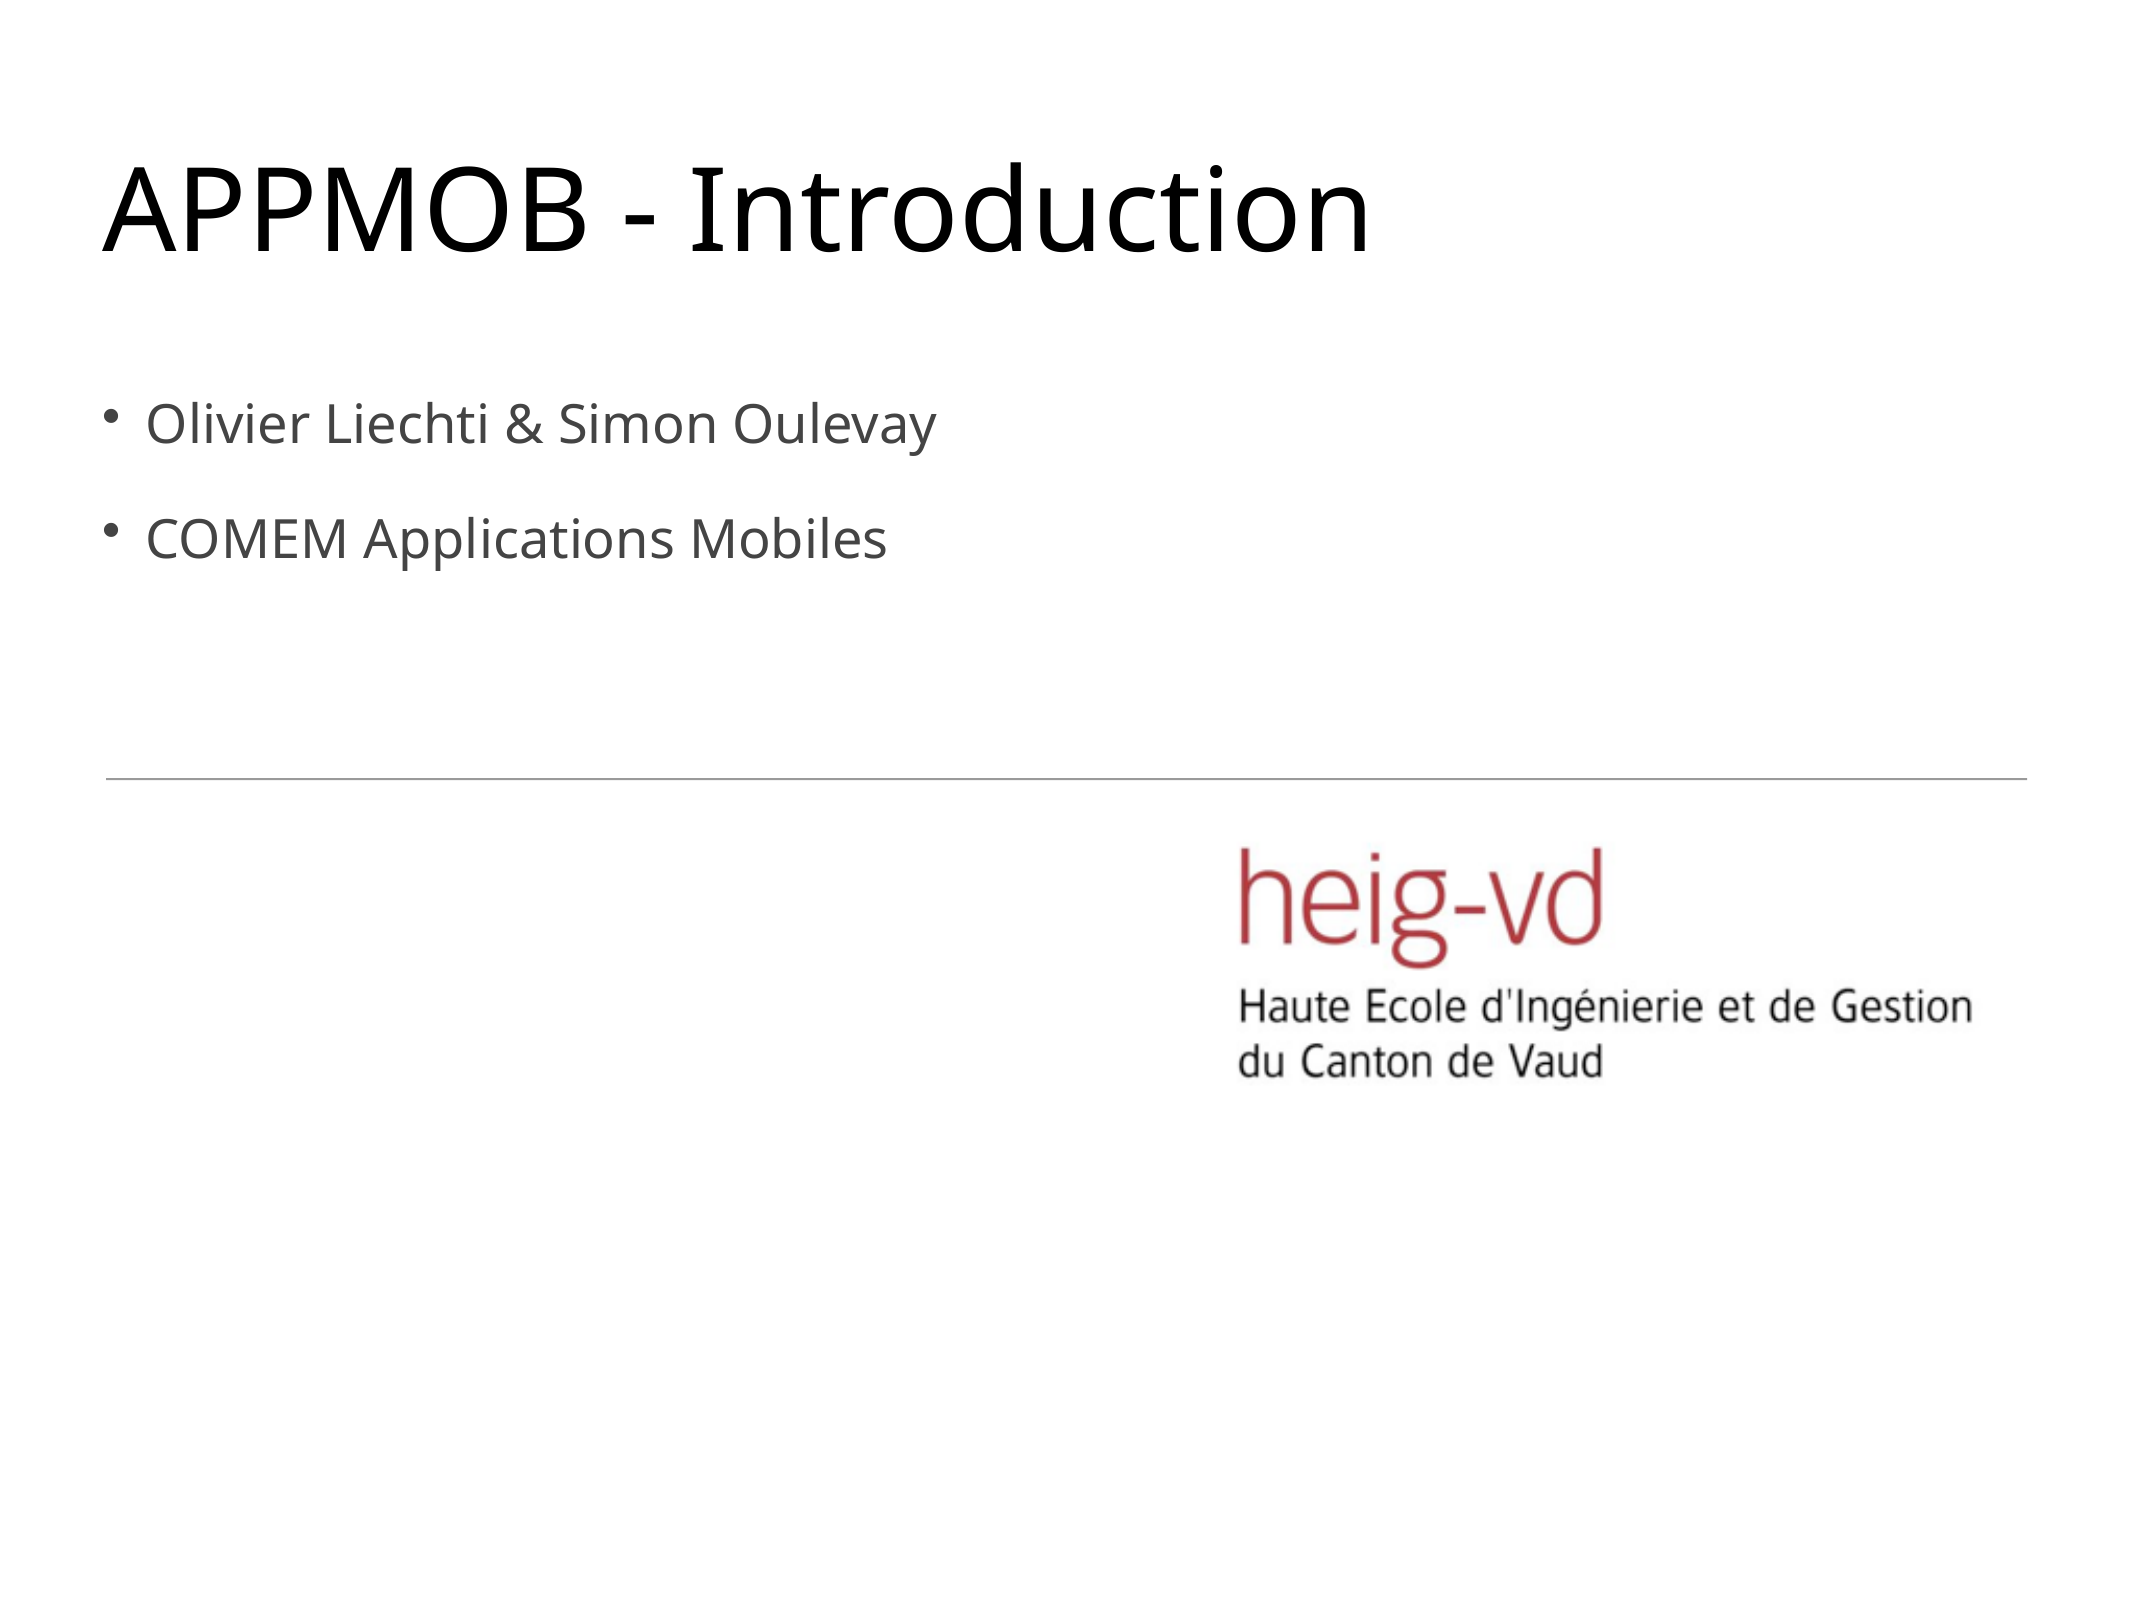

# APPMOB - Introduction
Olivier Liechti & Simon Oulevay
COMEM Applications Mobiles